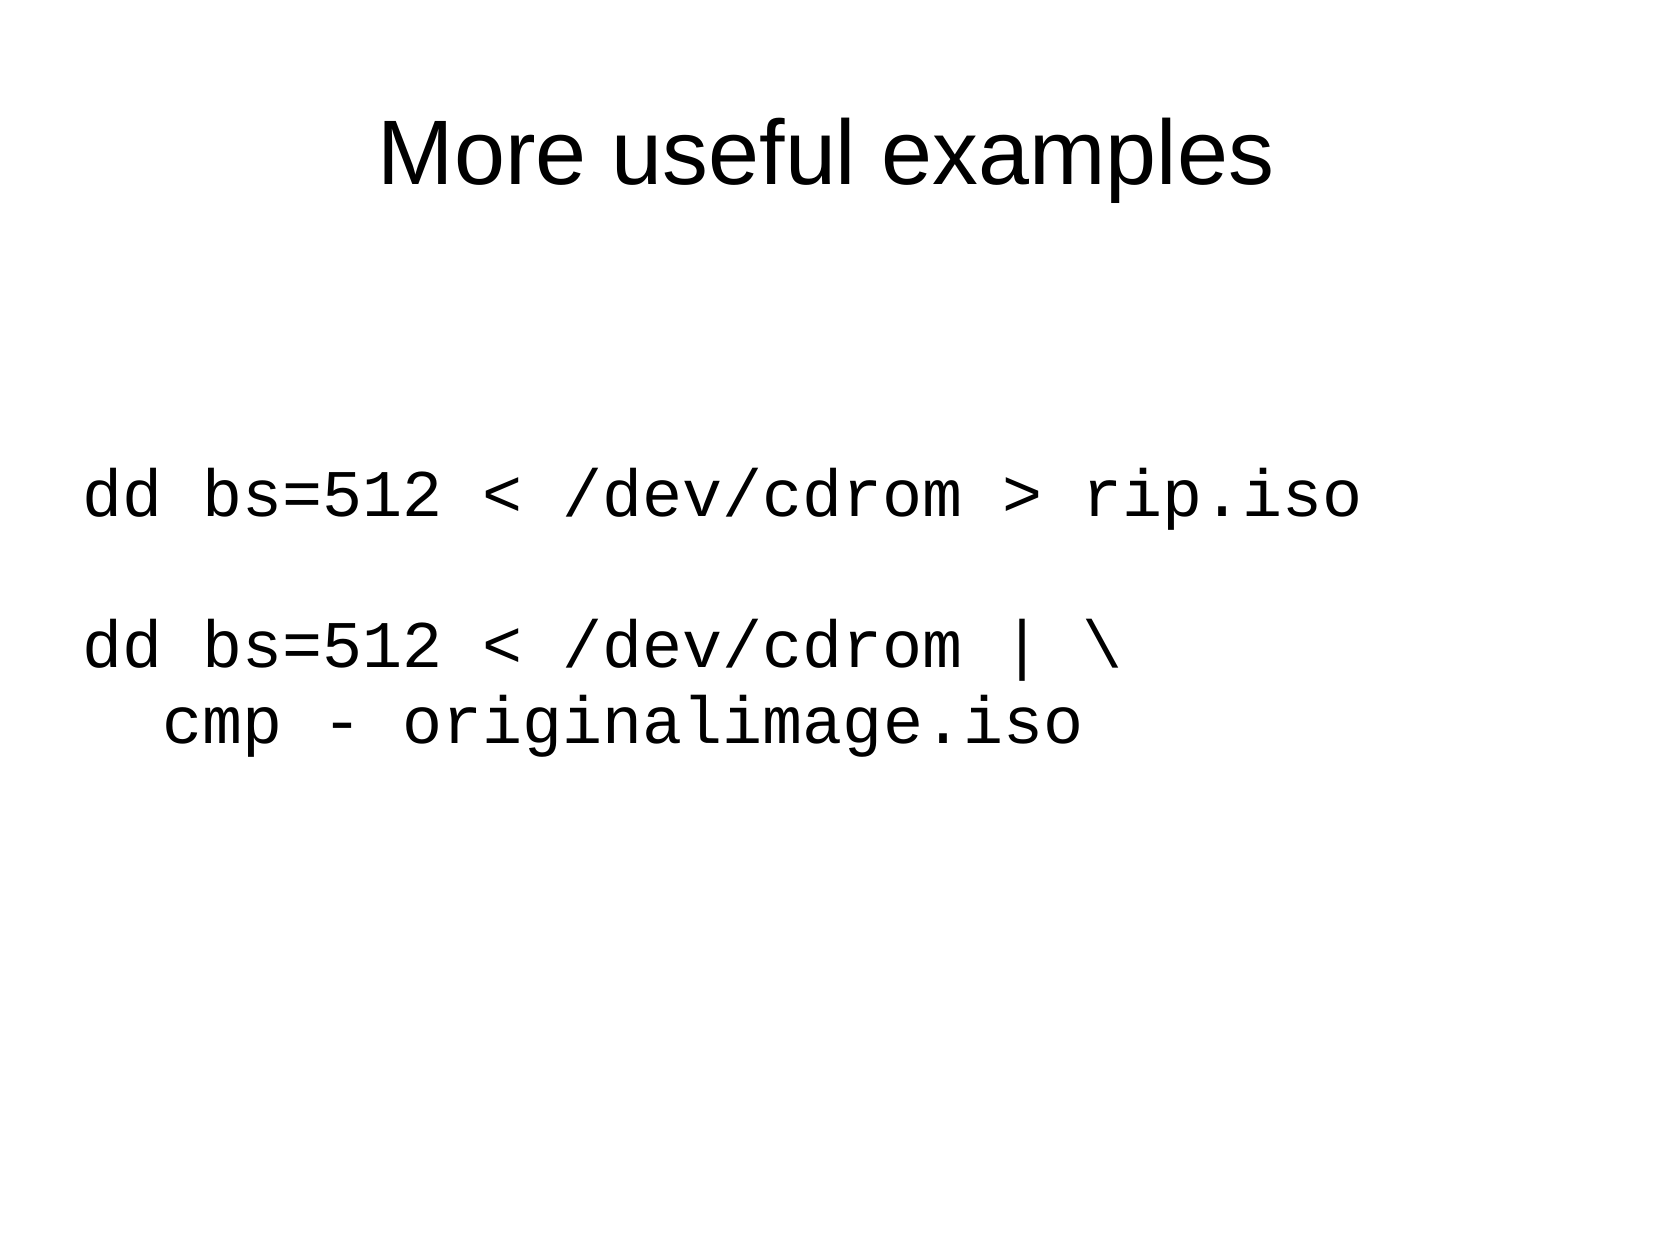

# More useful examples
dd bs=512 < /dev/cdrom > rip.iso
dd bs=512 < /dev/cdrom | \
 cmp - originalimage.iso